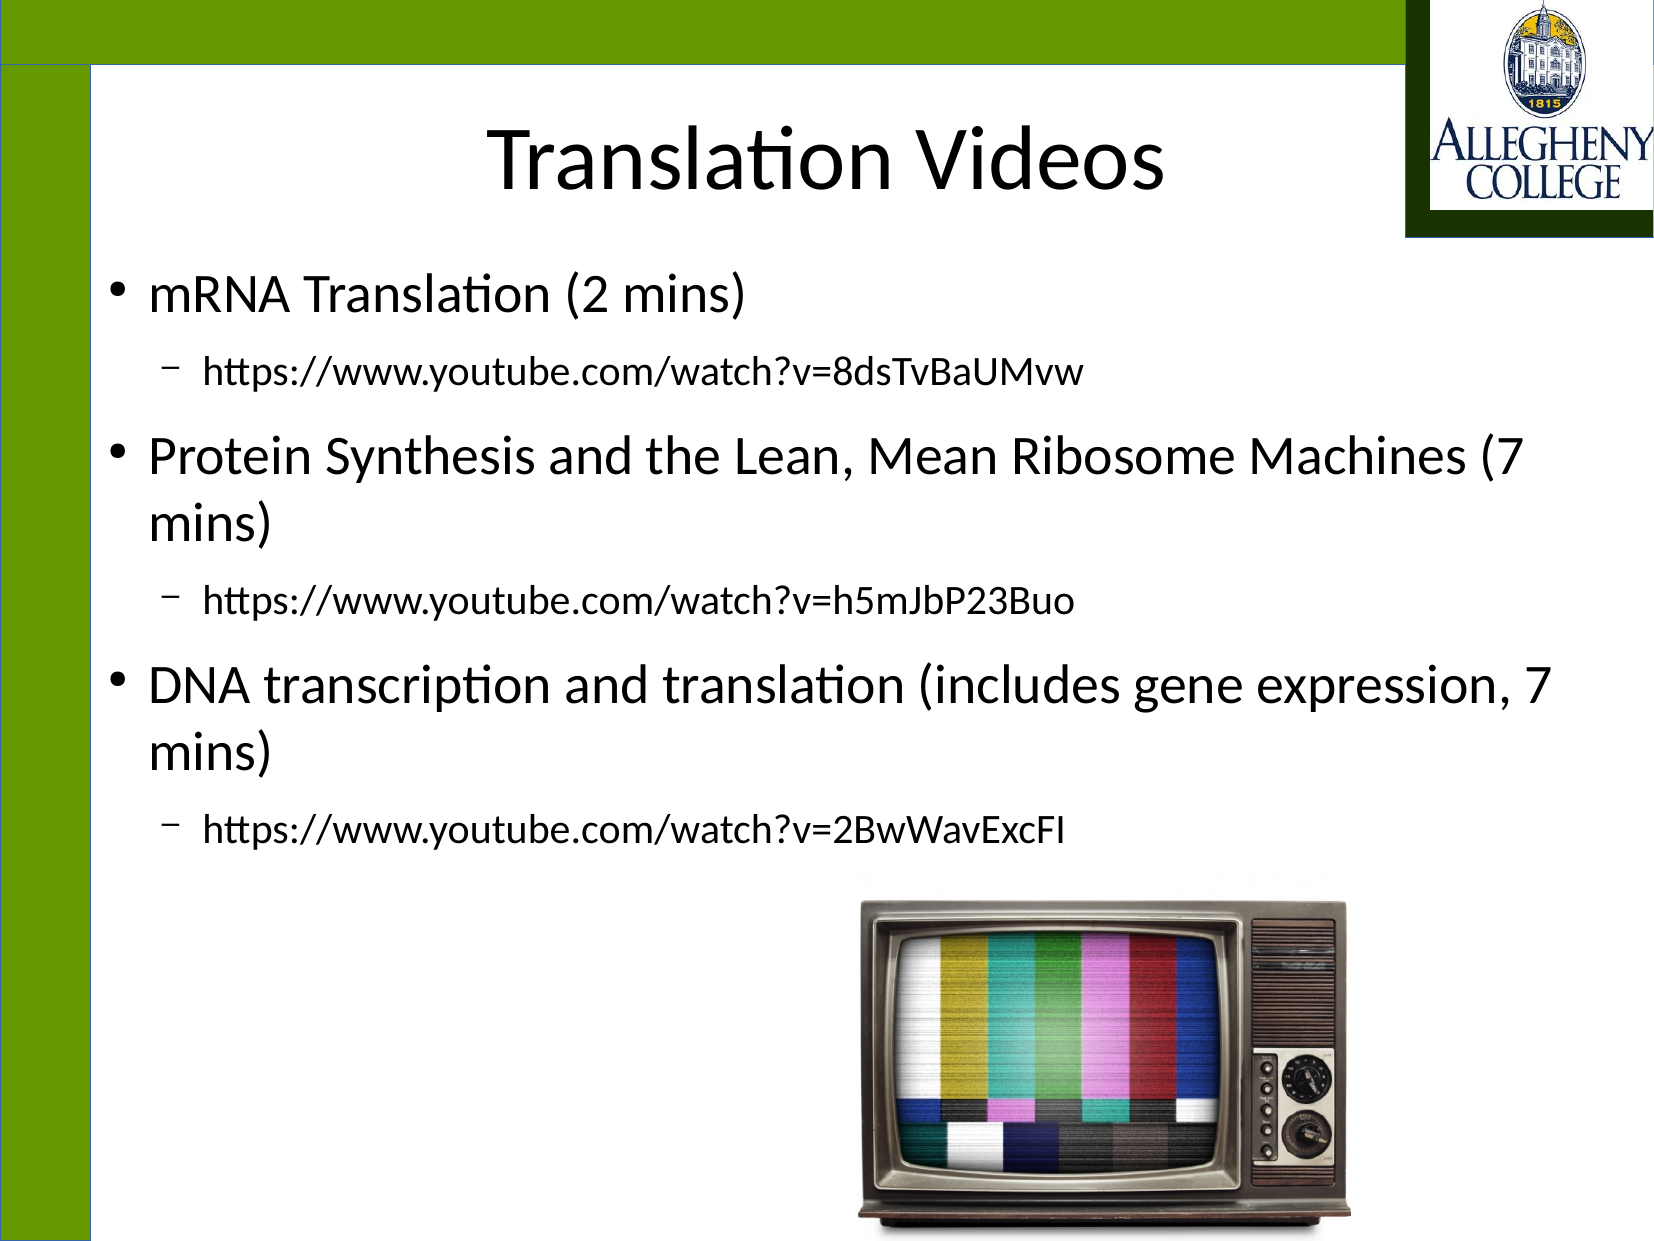

# Translation Videos
mRNA Translation (2 mins)
https://www.youtube.com/watch?v=8dsTvBaUMvw
Protein Synthesis and the Lean, Mean Ribosome Machines (7 mins)
https://www.youtube.com/watch?v=h5mJbP23Buo
DNA transcription and translation (includes gene expression, 7 mins)
https://www.youtube.com/watch?v=2BwWavExcFI